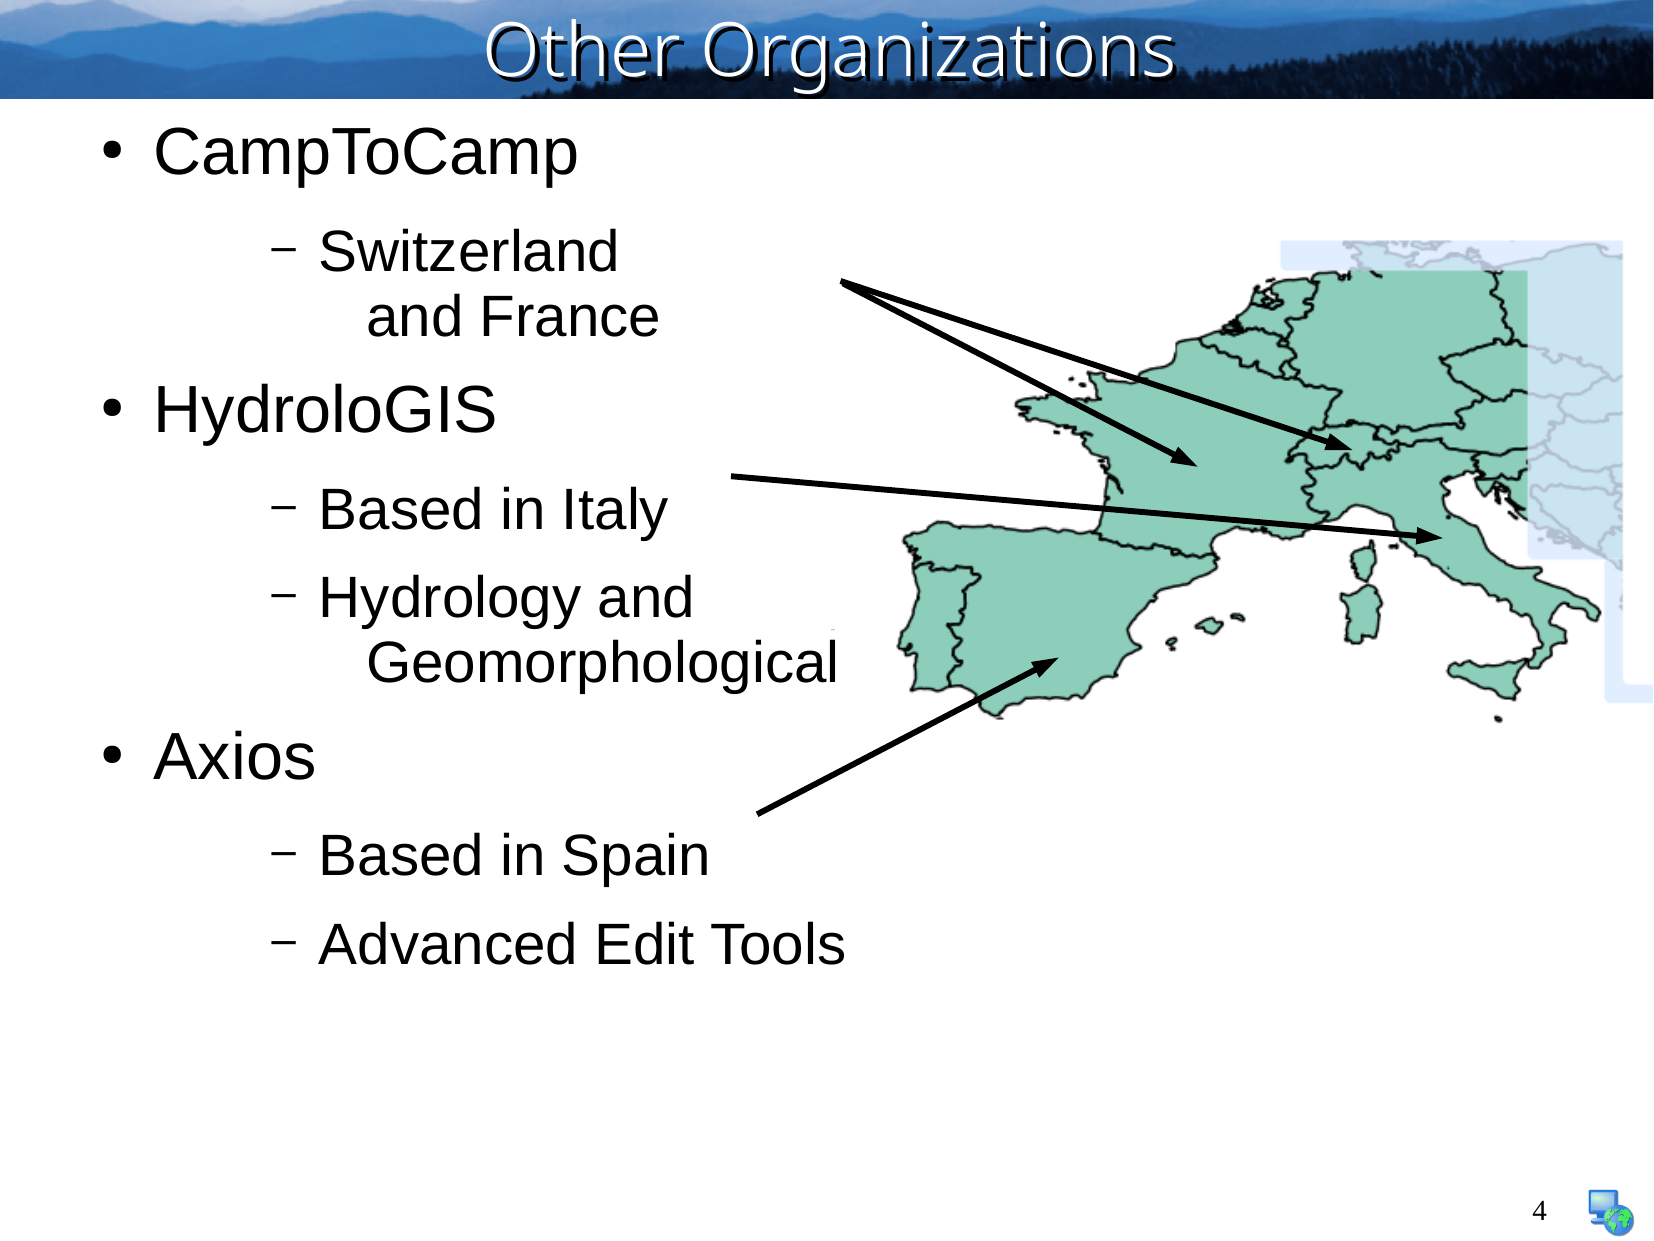

# Other Organizations
CampToCamp
Switzerland
and France
HydroloGIS
Based in Italy
Hydrology and
Geomorphological analyses
Axios
Based in Spain
Advanced Edit Tools
4